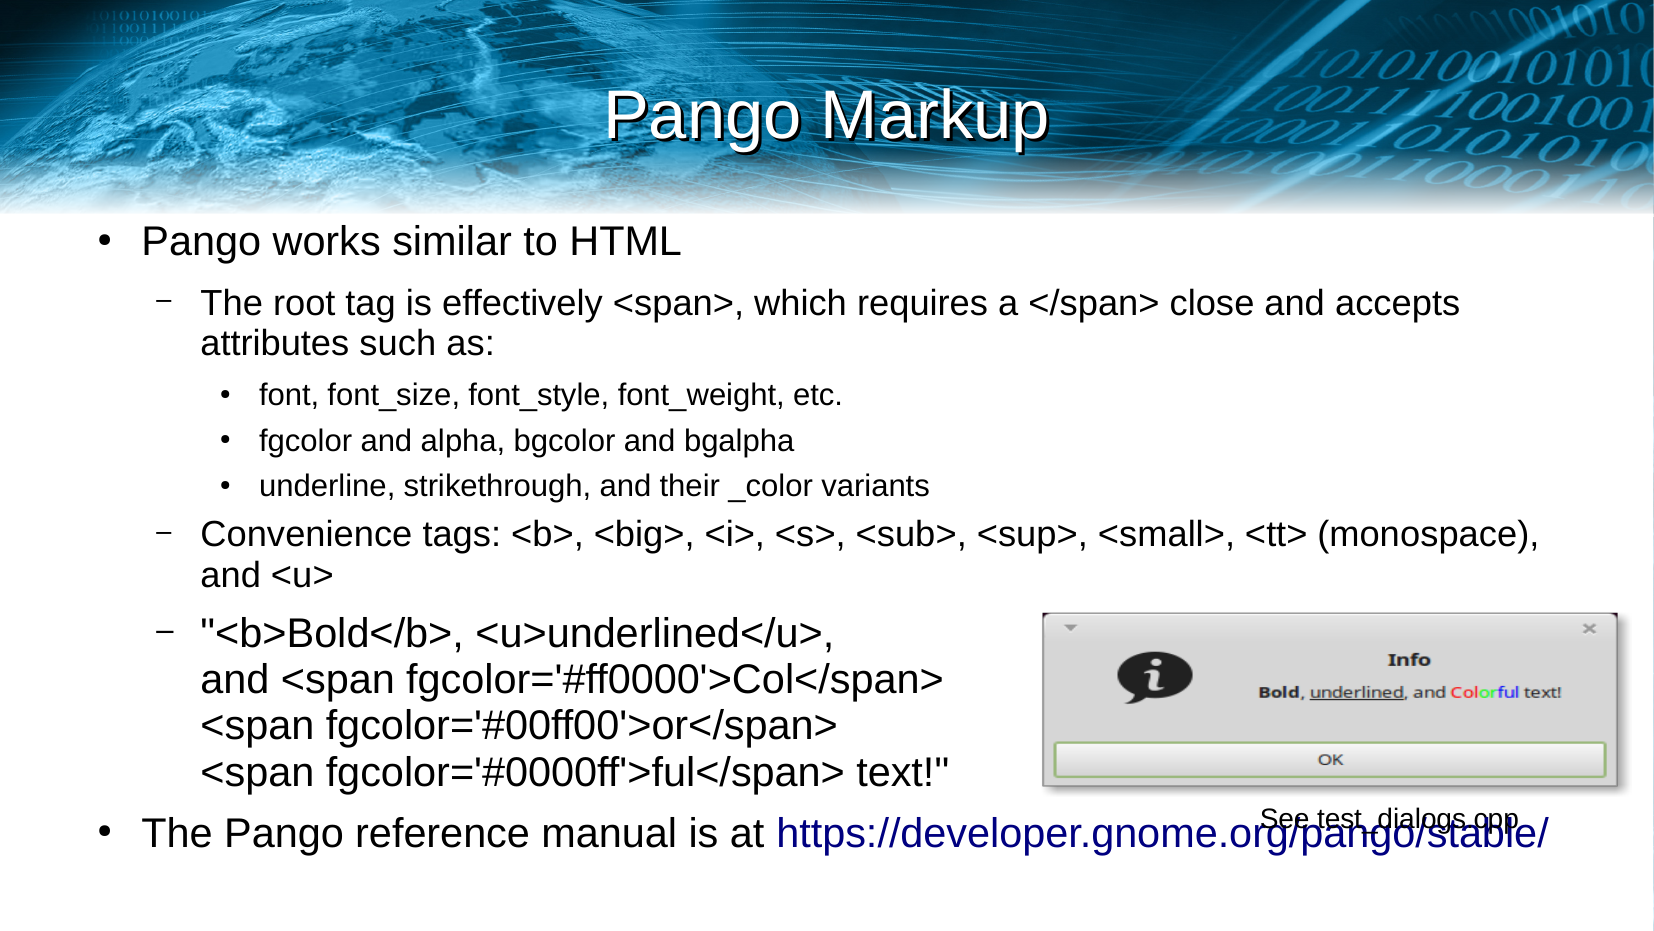

# Pango Markup
Pango works similar to HTML
The root tag is effectively <span>, which requires a </span> close and accepts attributes such as:
font, font_size, font_style, font_weight, etc.
fgcolor and alpha, bgcolor and bgalpha
underline, strikethrough, and their _color variants
Convenience tags: <b>, <big>, <i>, <s>, <sub>, <sup>, <small>, <tt> (monospace), and <u>
"<b>Bold</b>, <u>underlined</u>,
and <span fgcolor='#ff0000'>Col</span>
<span fgcolor='#00ff00'>or</span>
<span fgcolor='#0000ff'>ful</span> text!"
The Pango reference manual is at https://developer.gnome.org/pango/stable/
See test_dialogs.cpp